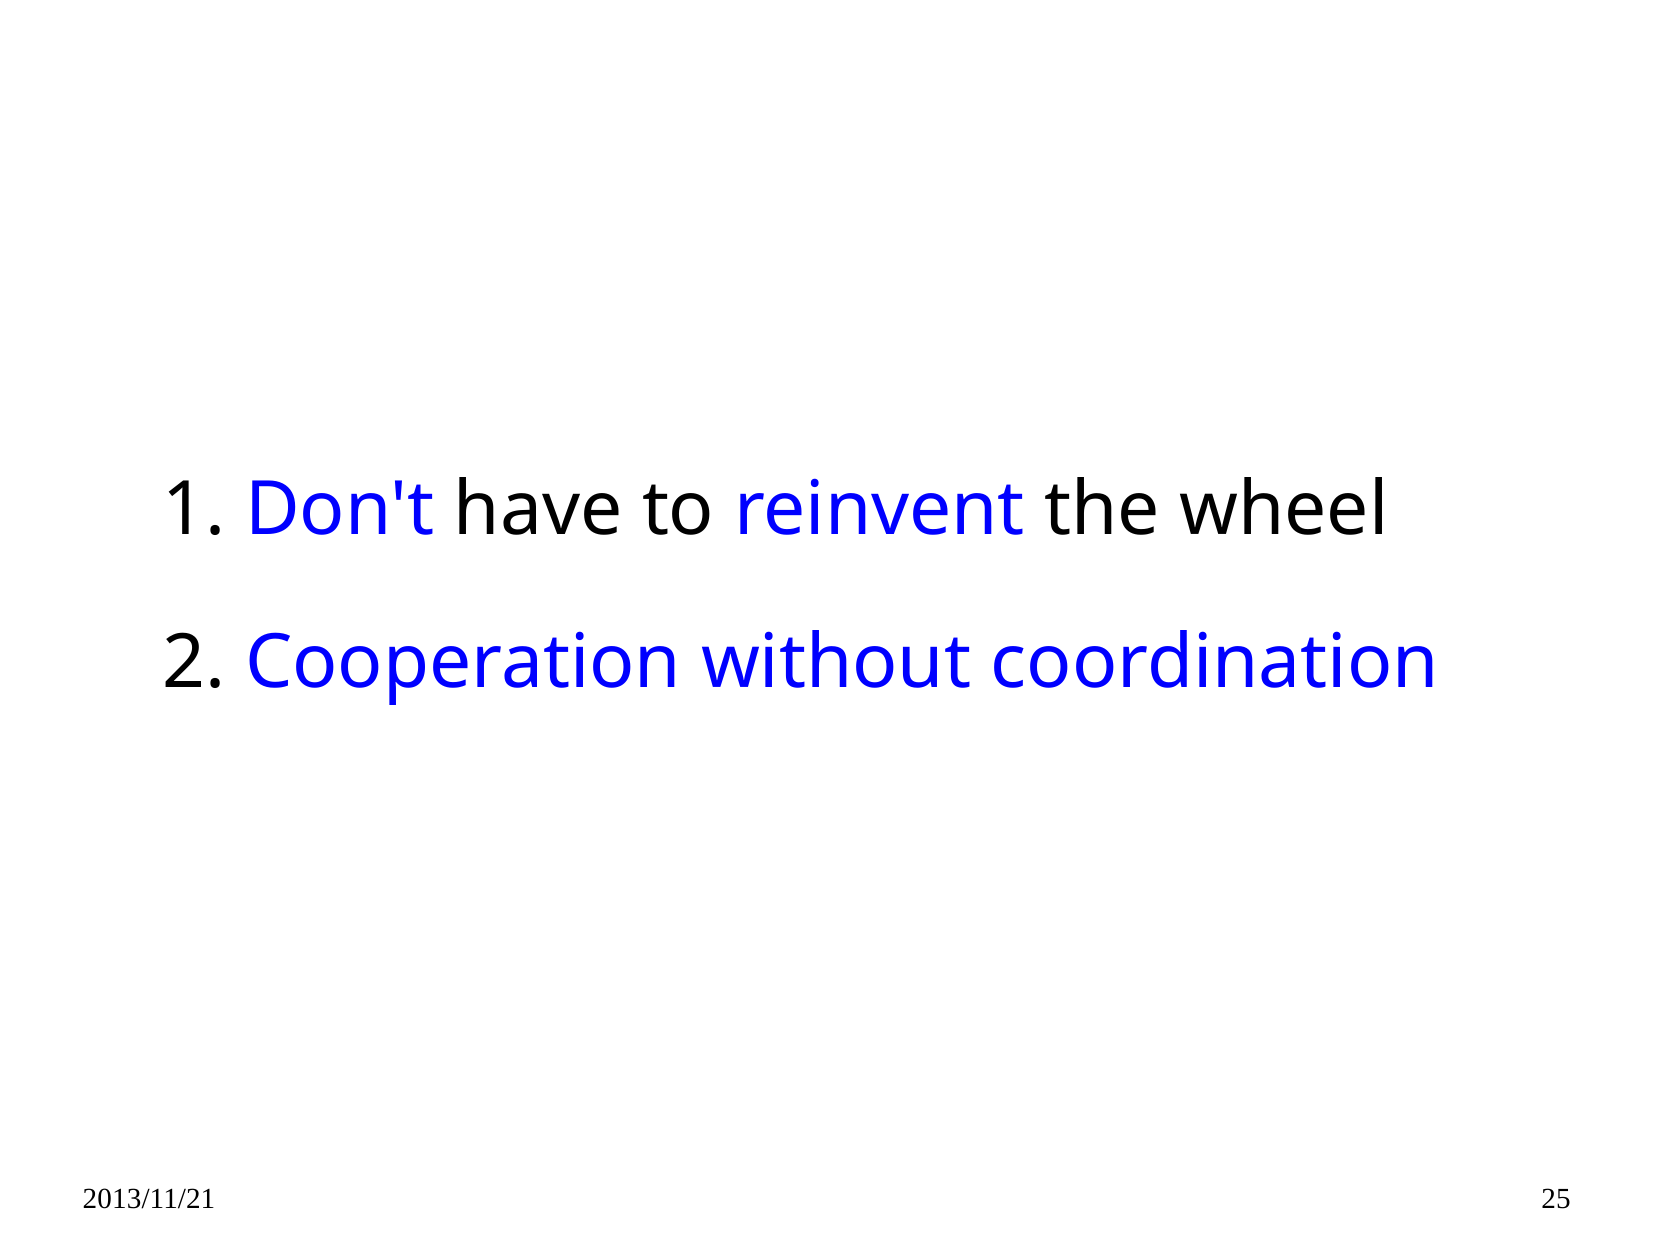

1. Don't have to reinvent the wheel
2. Cooperation without coordination
2013/11/21
25